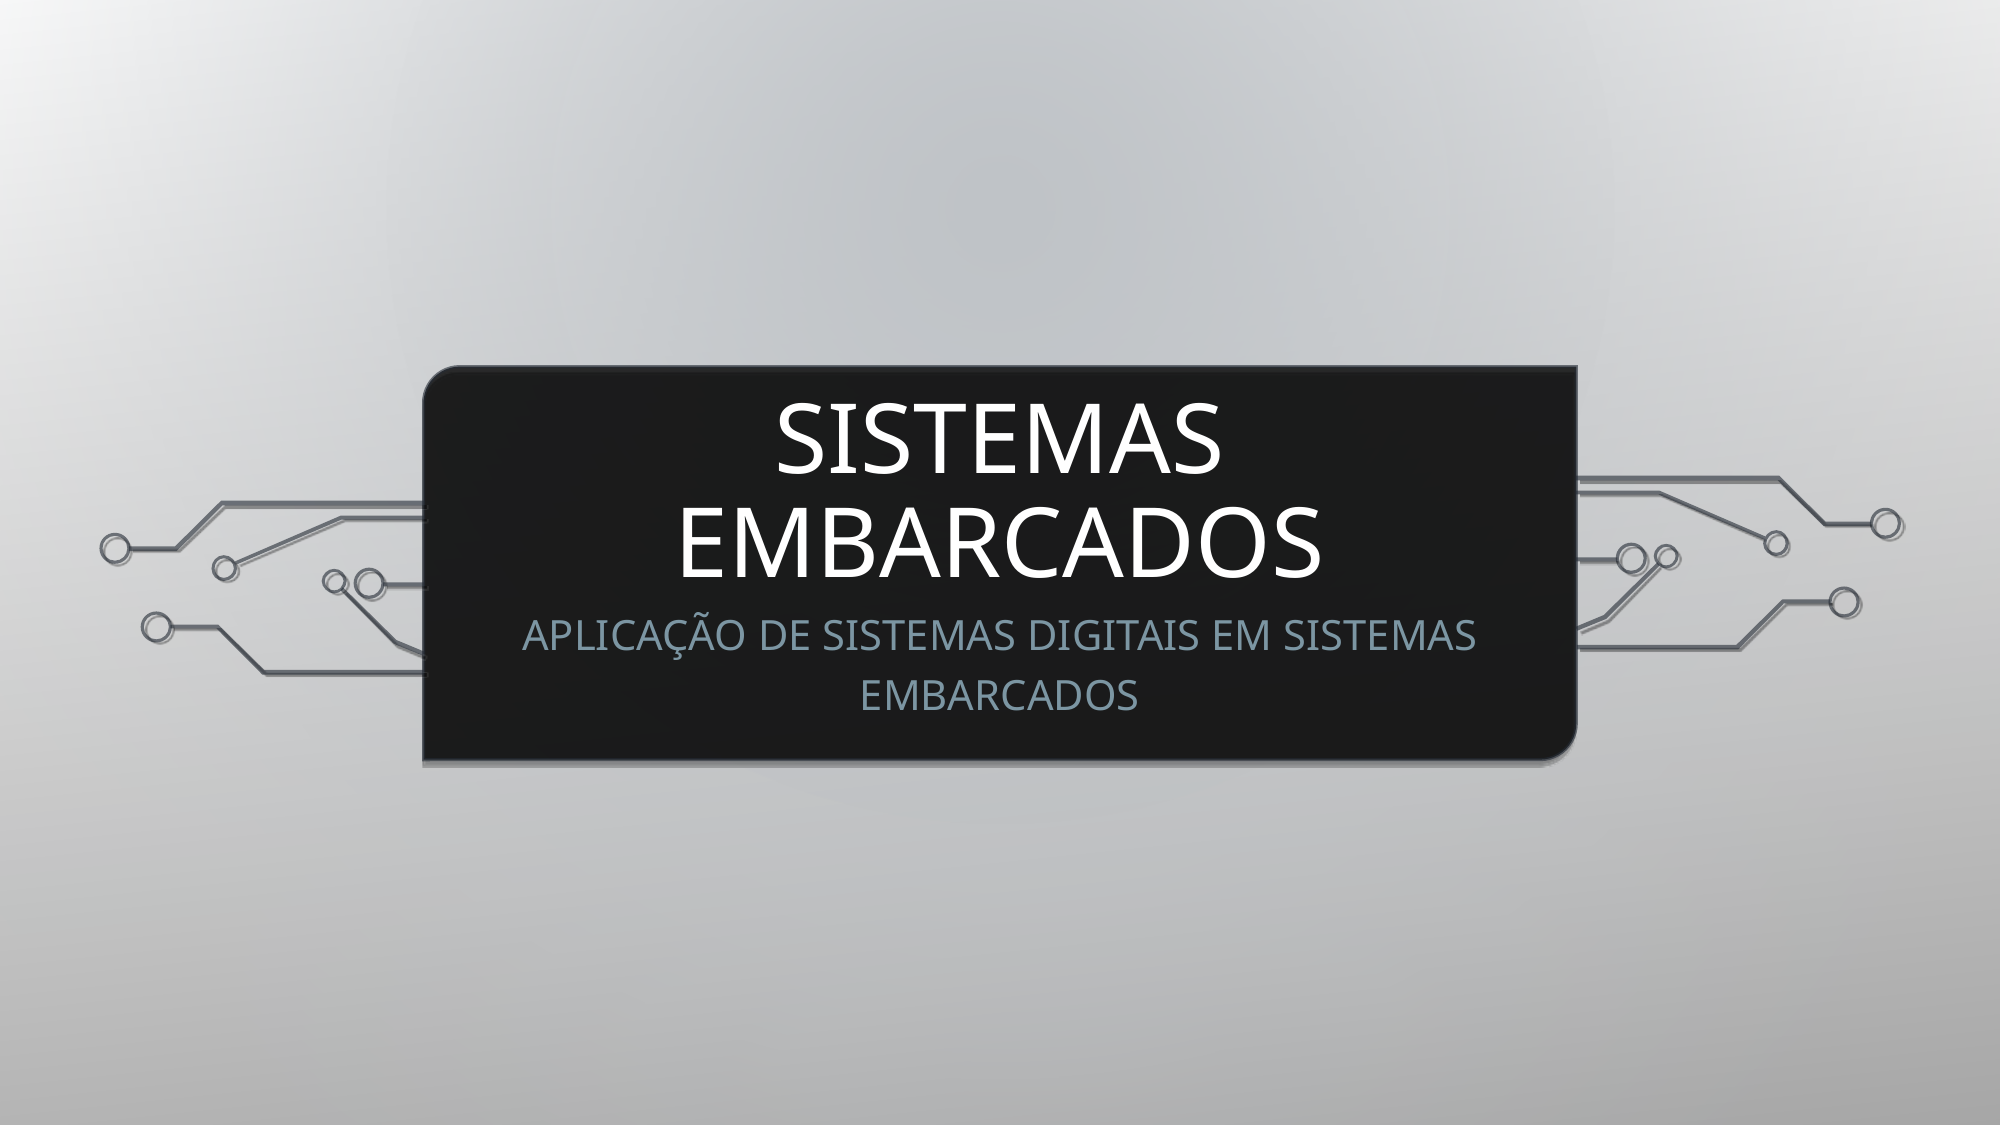

# SISTEMAS EMBARCADOS
APLICAÇÃO DE SISTEMAS DIGITAIS EM SISTEMAS EMBARCADOS